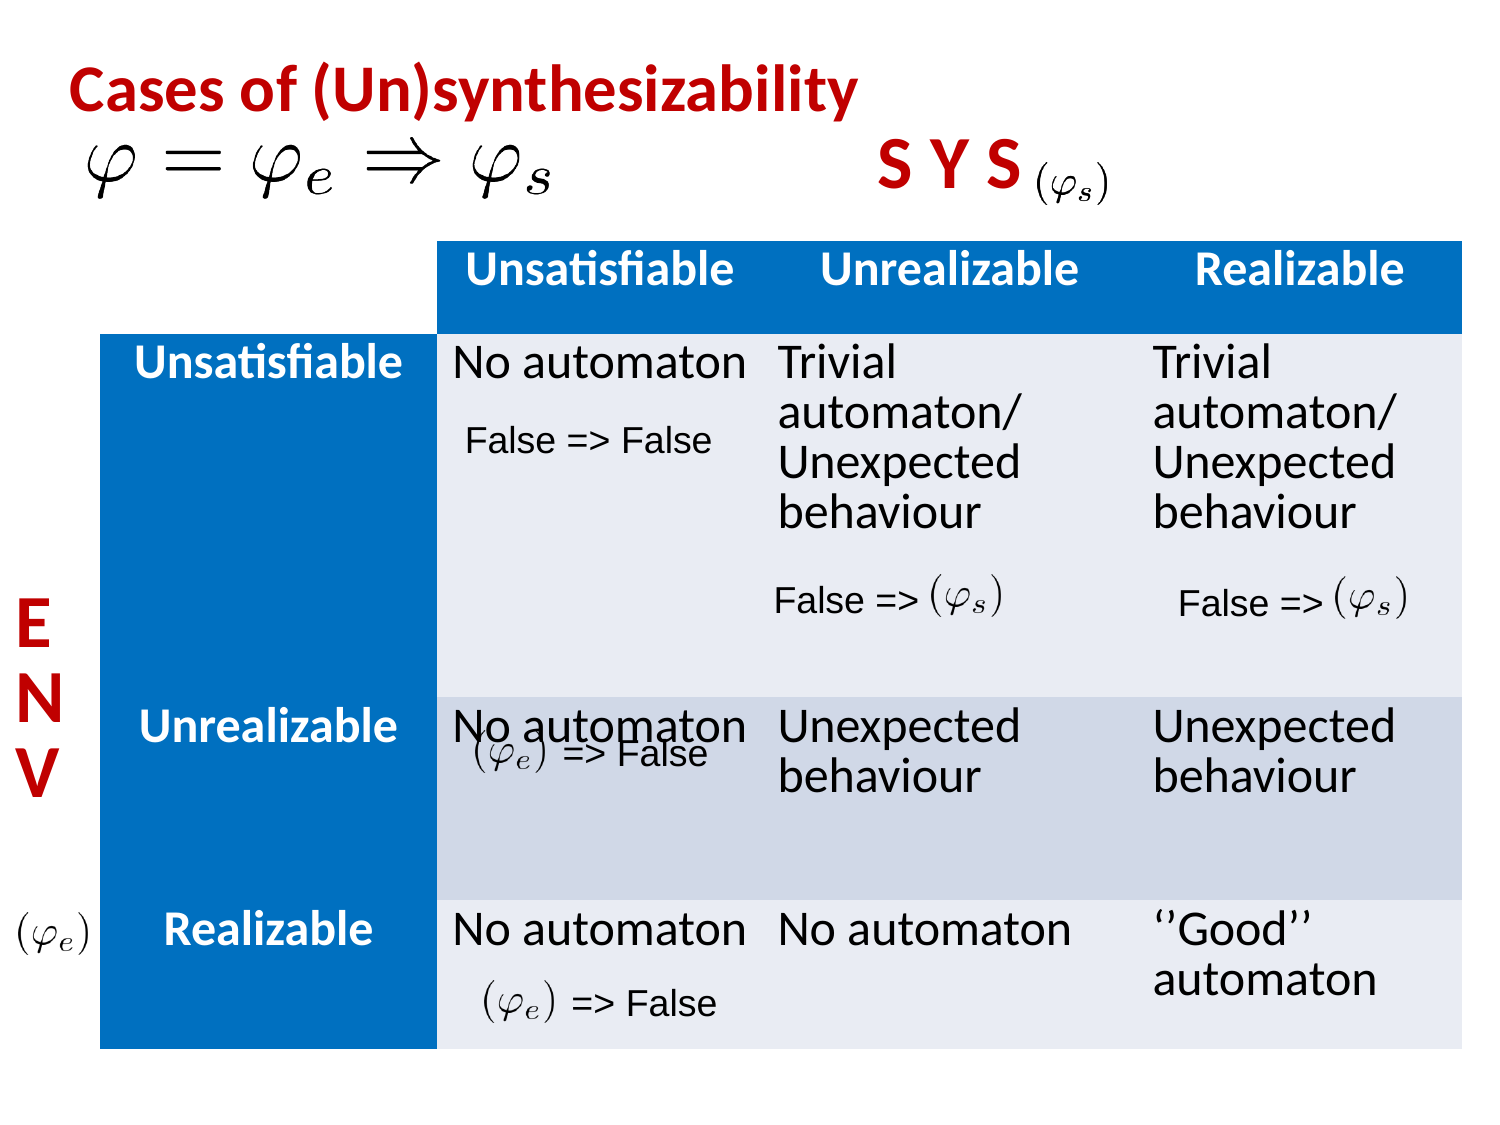

Cases of (Un)synthesizability
| | | S Y S | | |
| --- | --- | --- | --- | --- |
| | | Unsatisfiable | Unrealizable | Realizable |
| ENV | Unsatisfiable | No automaton | Trivial automaton/ Unexpected behaviour | Trivial automaton/ Unexpected behaviour |
| | Unrealizable | No automaton | Unexpected behaviour | Unexpected behaviour |
| | Realizable | No automaton | No automaton | ‘’Good’’ automaton |
False => False
False =>
False =>
 => False
 => False